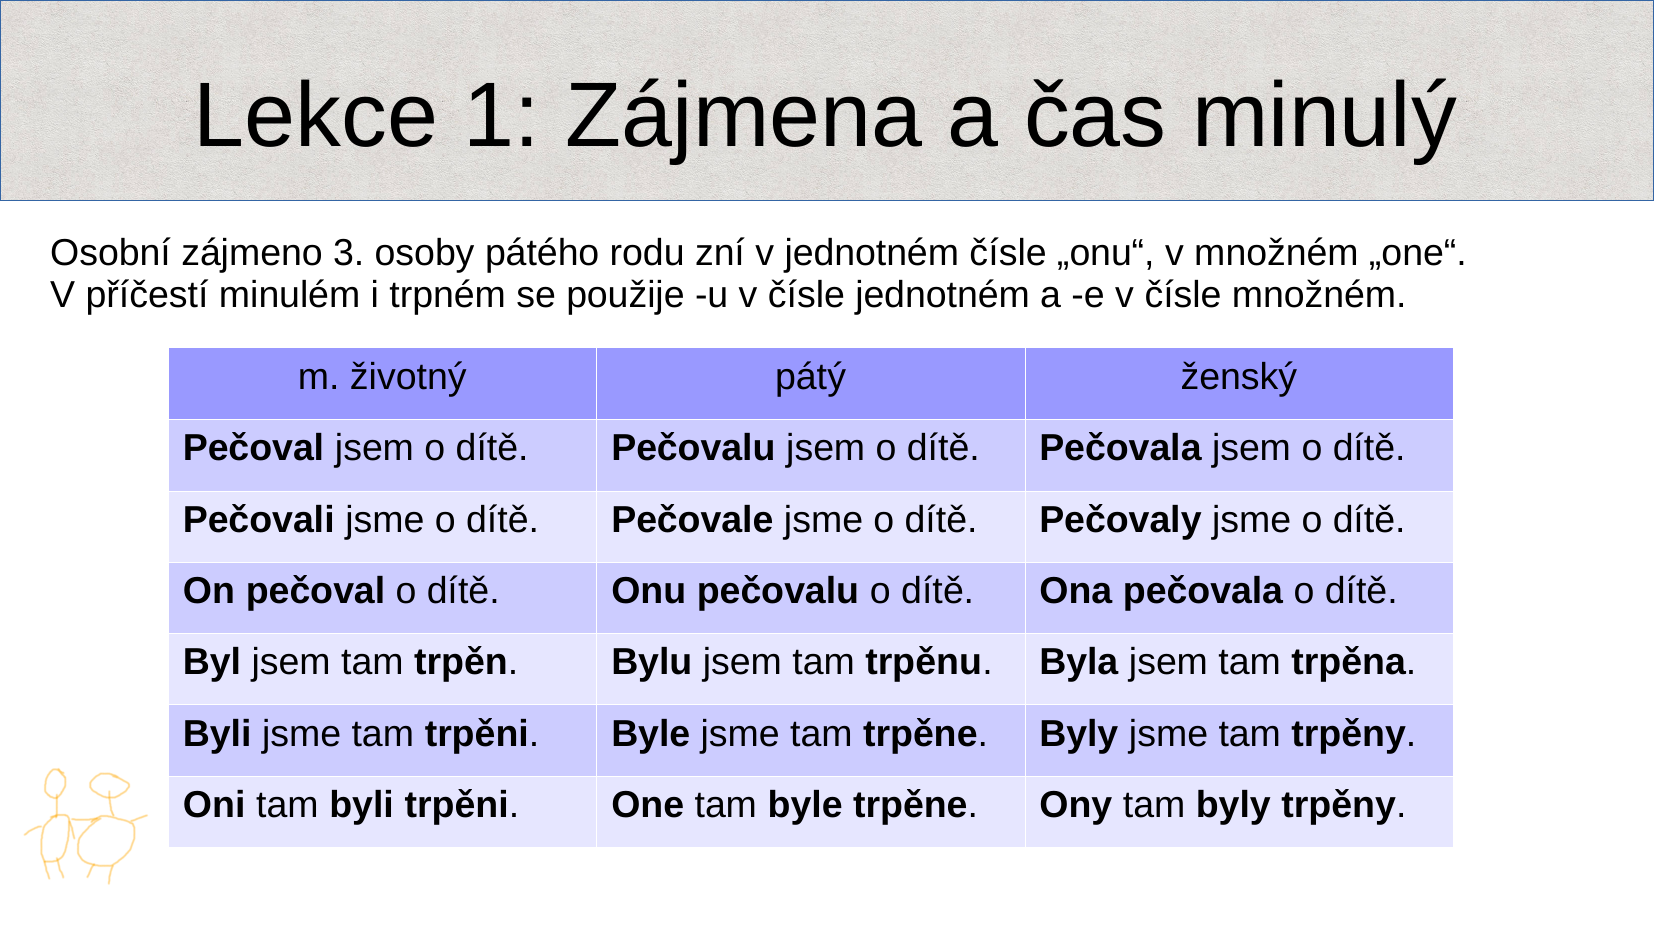

# Lekce 1: Zájmena a čas minulý
Osobní zájmeno 3. osoby pátého rodu zní v jednotném čísle „onu“, v množném „one“.
V příčestí minulém i trpném se použije -u v čísle jednotném a -e v čísle množném.
| m. životný | pátý | ženský |
| --- | --- | --- |
| Pečoval jsem o dítě. | Pečovalu jsem o dítě. | Pečovala jsem o dítě. |
| Pečovali jsme o dítě. | Pečovale jsme o dítě. | Pečovaly jsme o dítě. |
| On pečoval o dítě. | Onu pečovalu o dítě. | Ona pečovala o dítě. |
| Byl jsem tam trpěn. | Bylu jsem tam trpěnu. | Byla jsem tam trpěna. |
| Byli jsme tam trpěni. | Byle jsme tam trpěne. | Byly jsme tam trpěny. |
| Oni tam byli trpěni. | One tam byle trpěne. | Ony tam byly trpěny. |